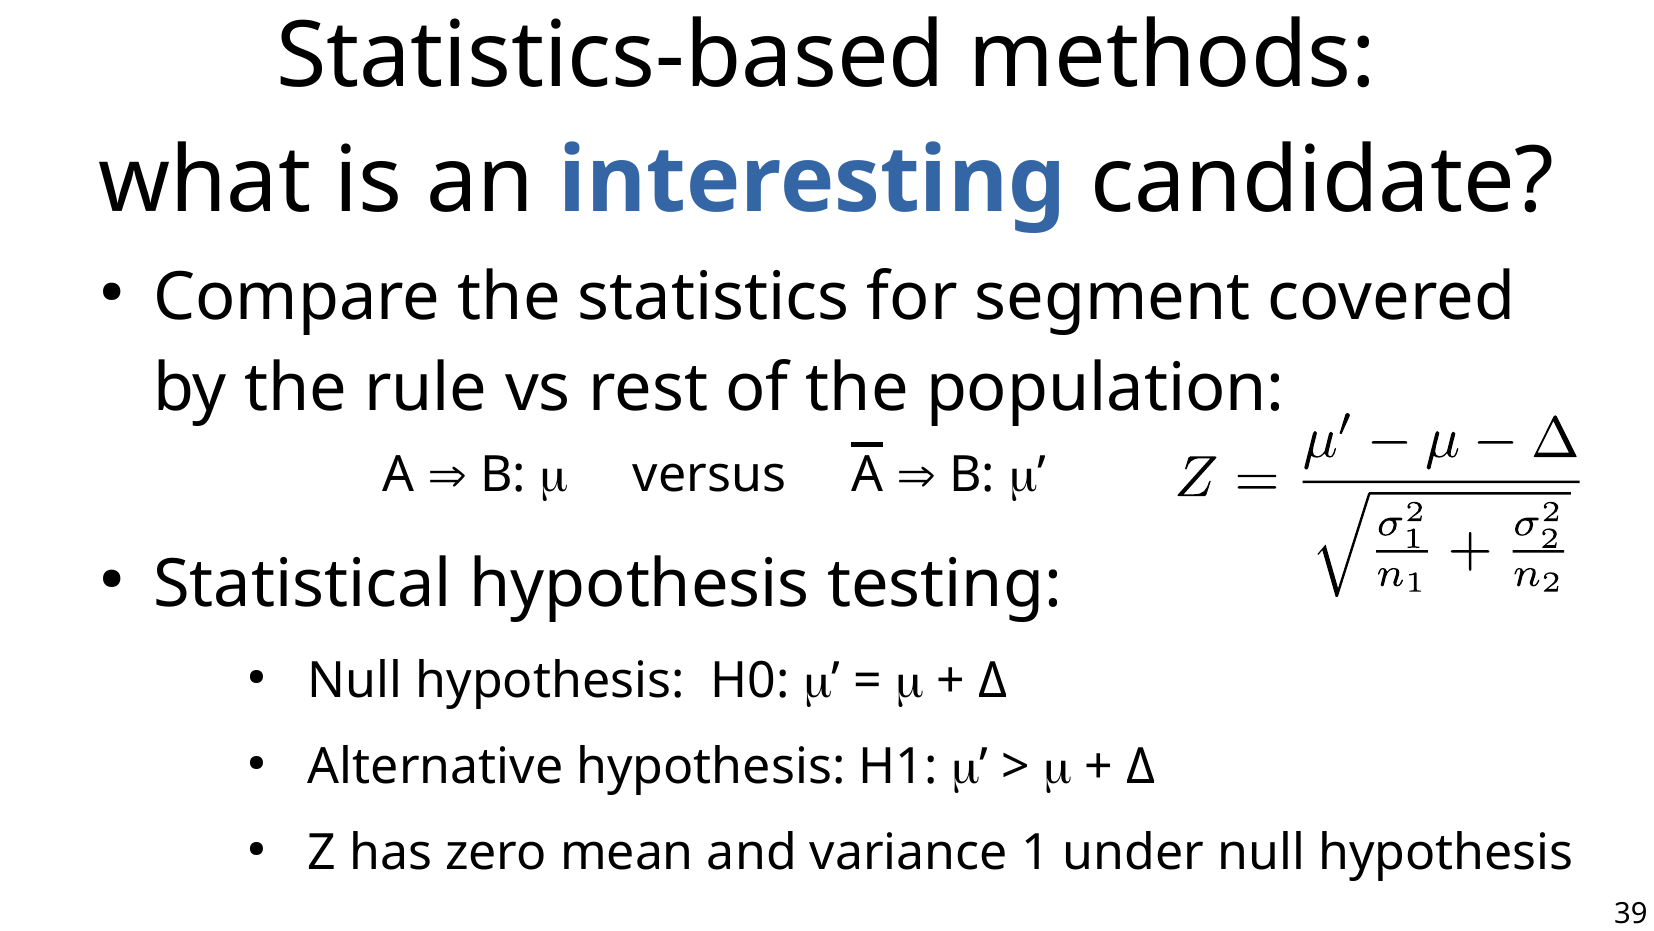

# Statistics-based methods: what is an interesting candidate?
Compare the statistics for segment covered by the rule vs rest of the population:
	A  B:  versus A  B: ’
Statistical hypothesis testing:
 Null hypothesis: H0: ’ =  + Δ
 Alternative hypothesis: H1: ’ >  + Δ
 Z has zero mean and variance 1 under null hypothesis
39